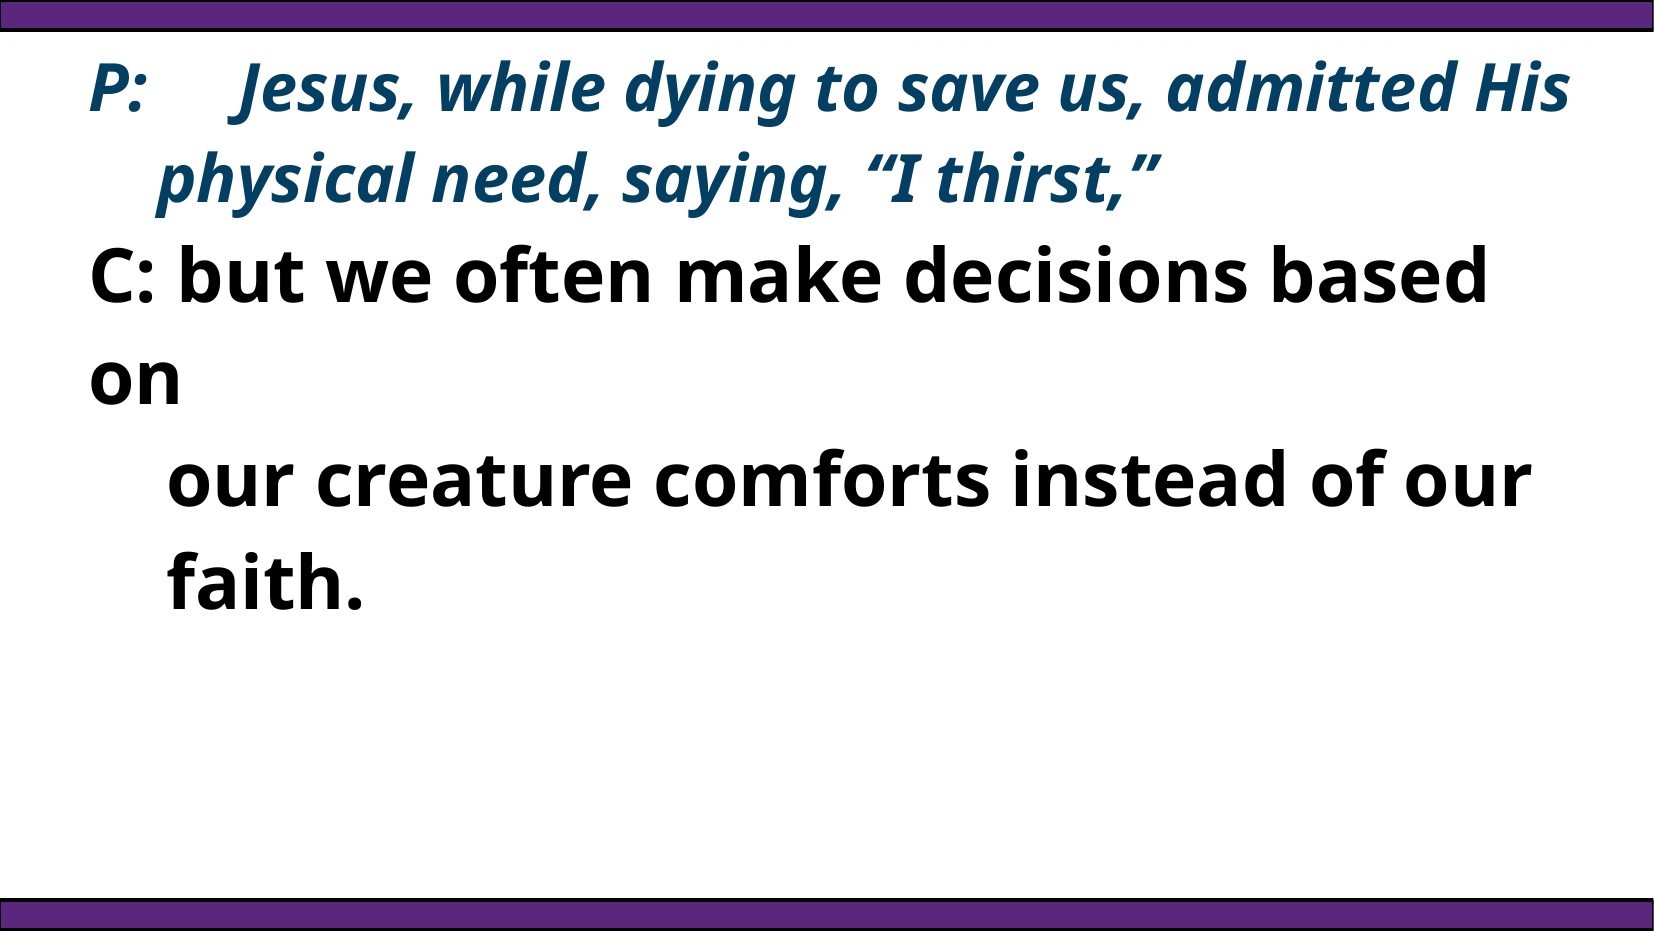

P: 	Jesus, while dying to save us, admitted His
 physical need, saying, “I thirst,”
C: but we often make decisions based on
 our creature comforts instead of our
 faith.